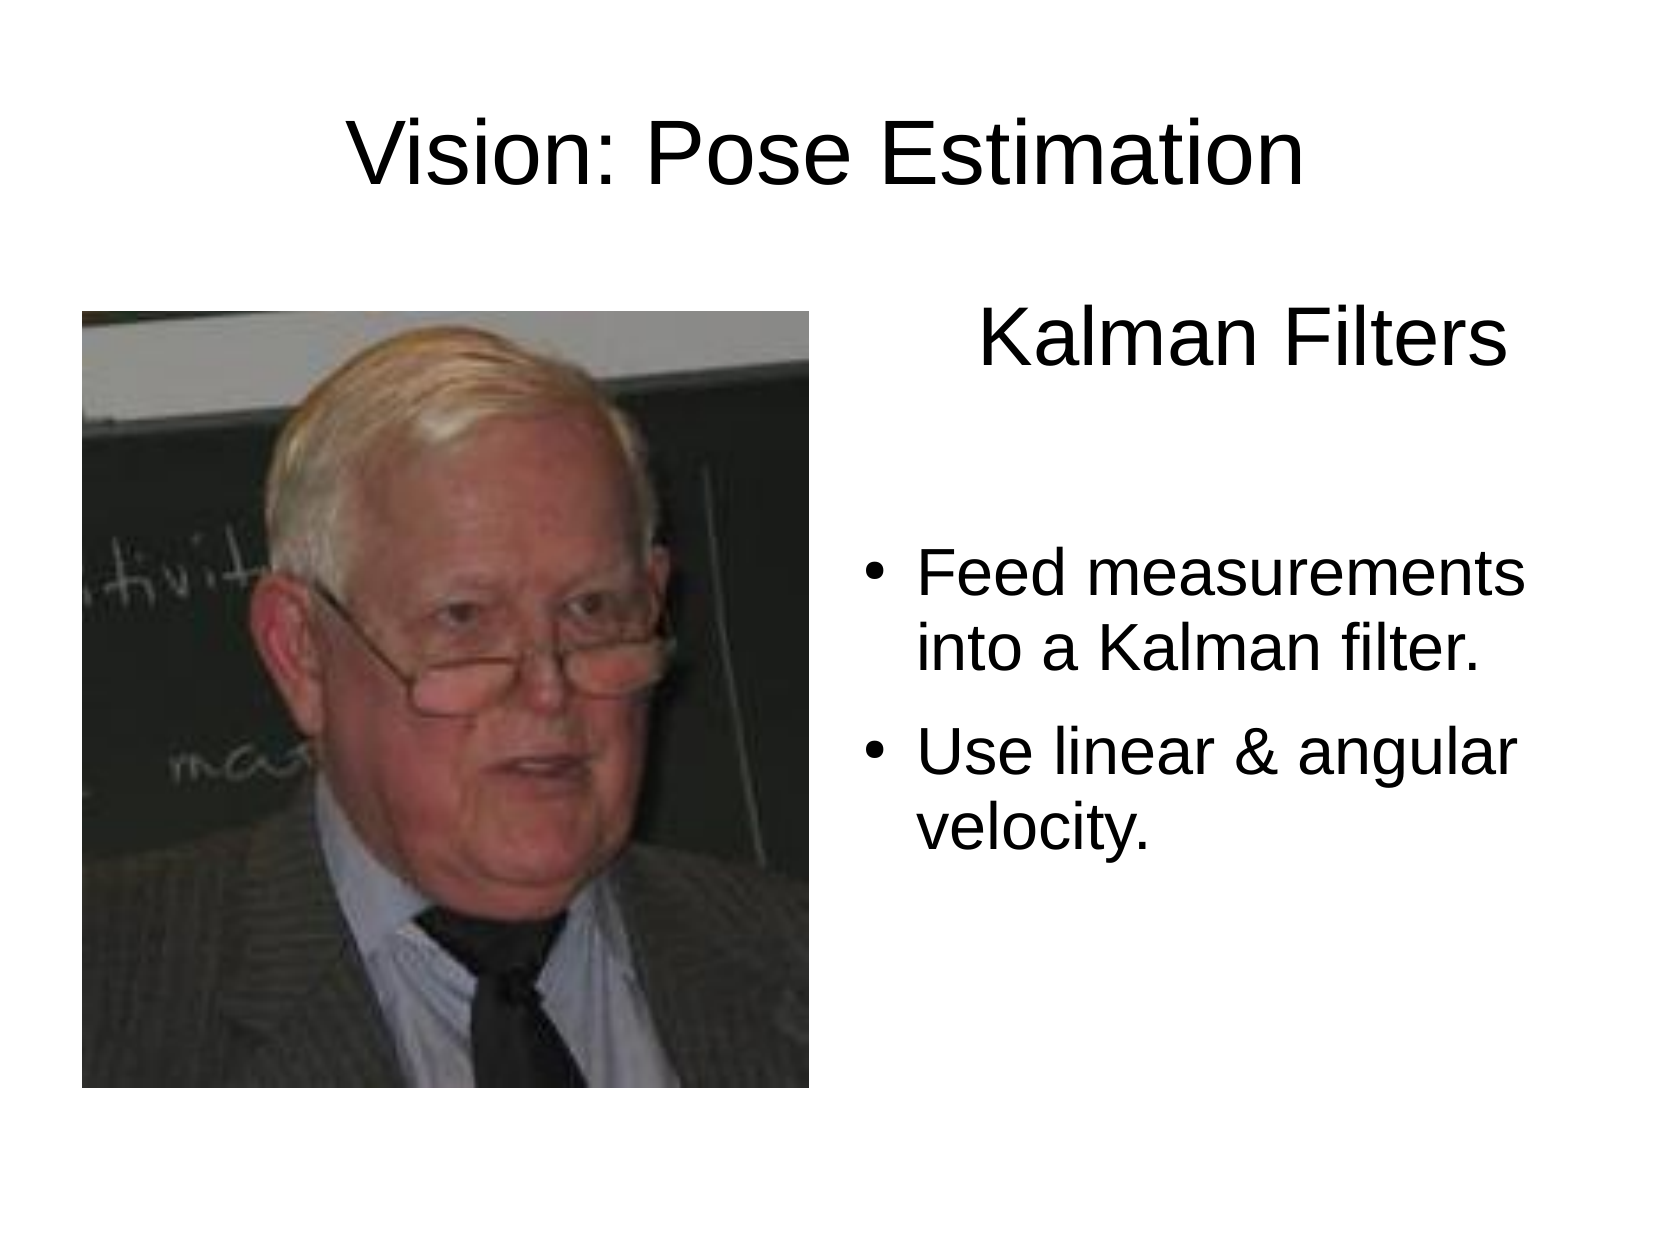

# Vision: Pose Estimation
Kalman Filters
Feed measurements into a Kalman filter.
Use linear & angular velocity.